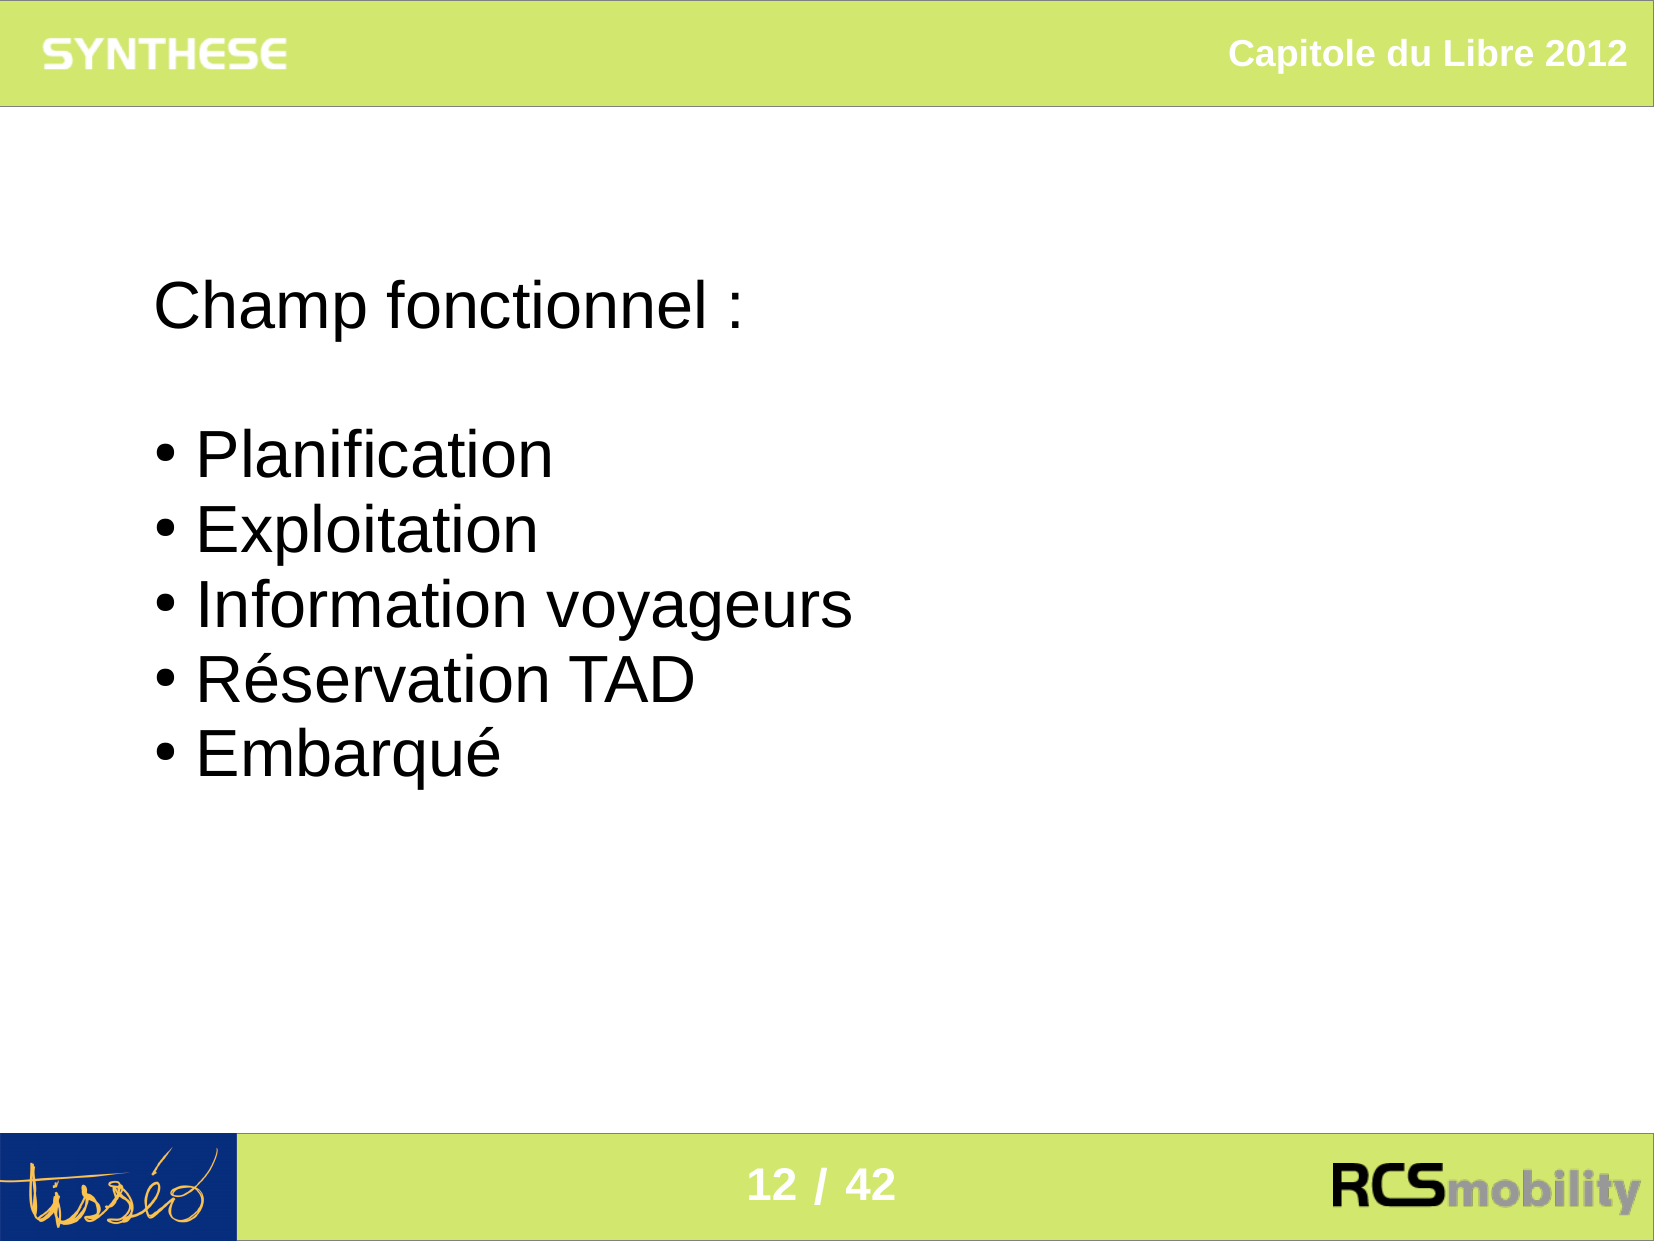

Capitole du Libre 2012
# Champ fonctionnel :
 Planification
 Exploitation
 Information voyageurs
 Réservation TAD
 Embarqué
12
/
42